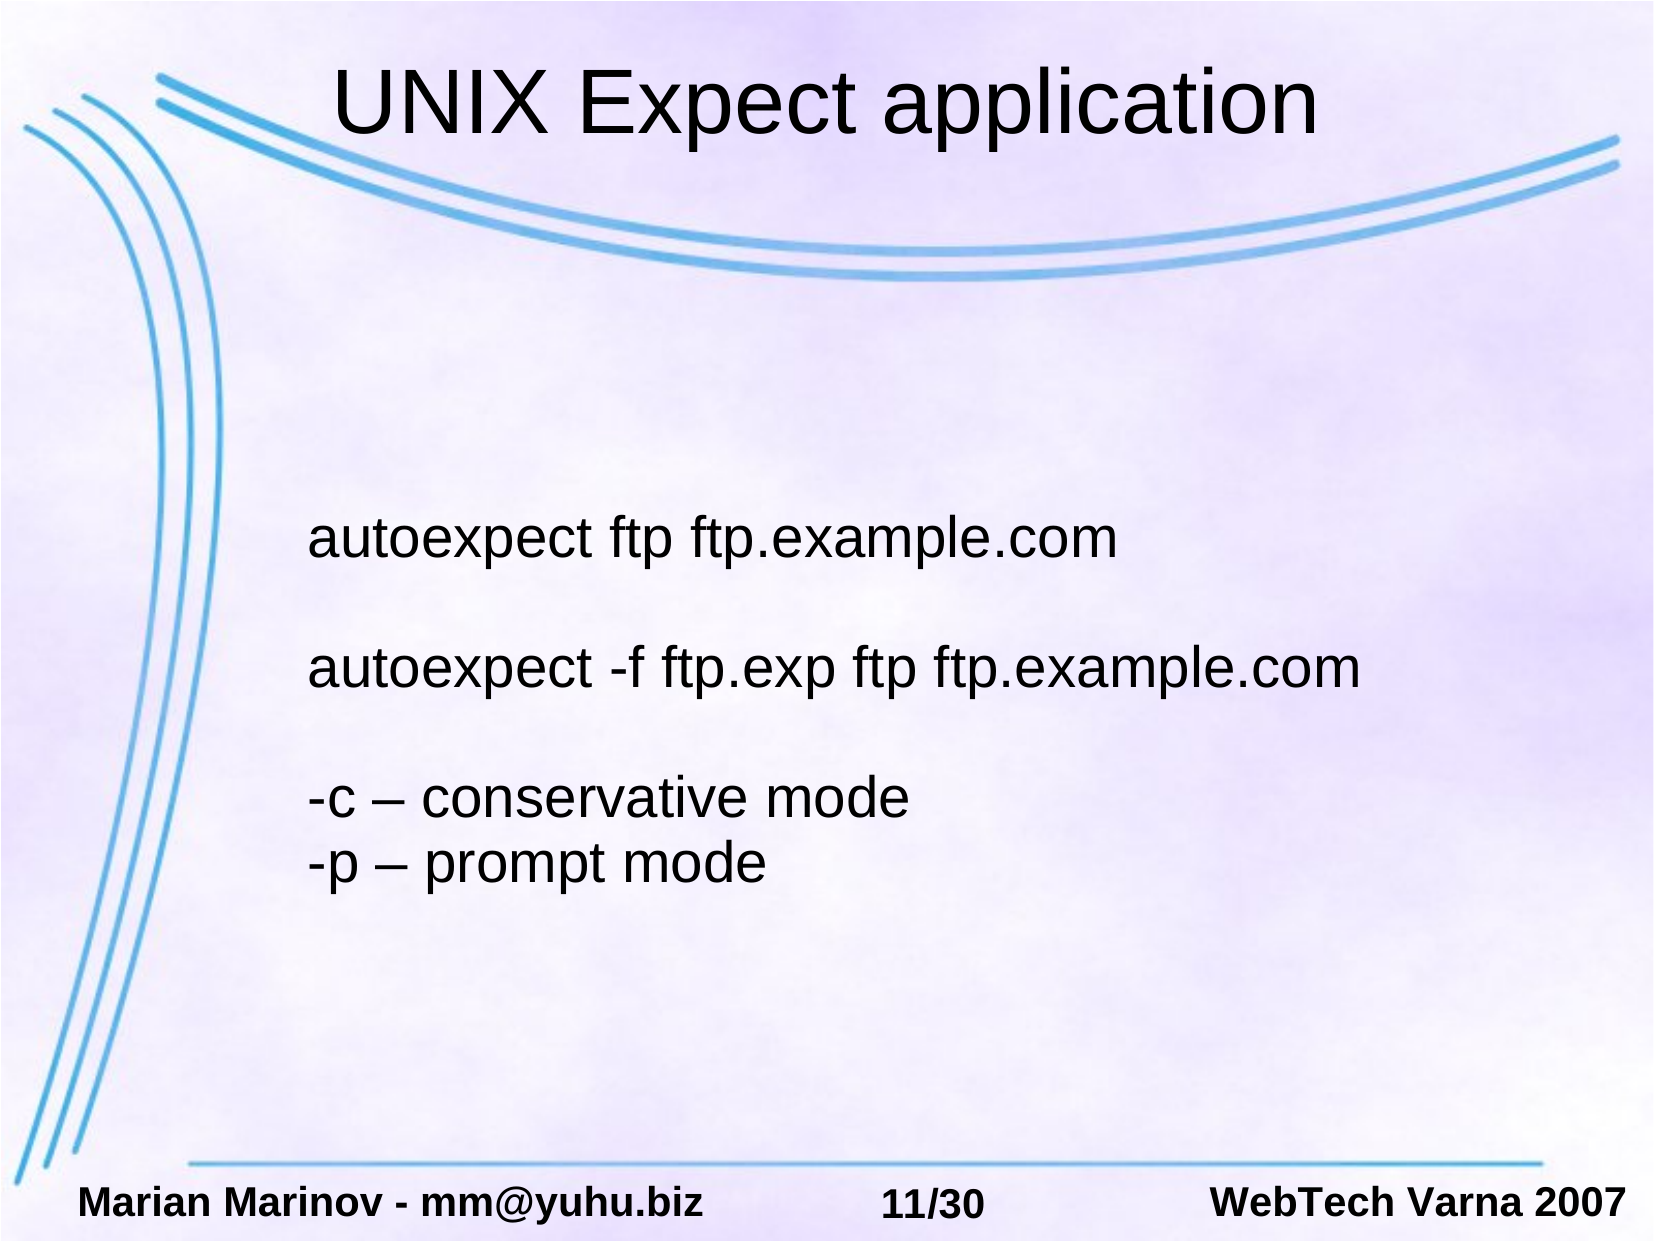

# UNIX Expect application
			autoexpect ftp ftp.example.com
			autoexpect -f ftp.exp ftp ftp.example.com
			-c – conservative mode
			-p – prompt mode
12
Marian Marinov - mm@yuhu.biz
WebTech Varna 2007
11/30